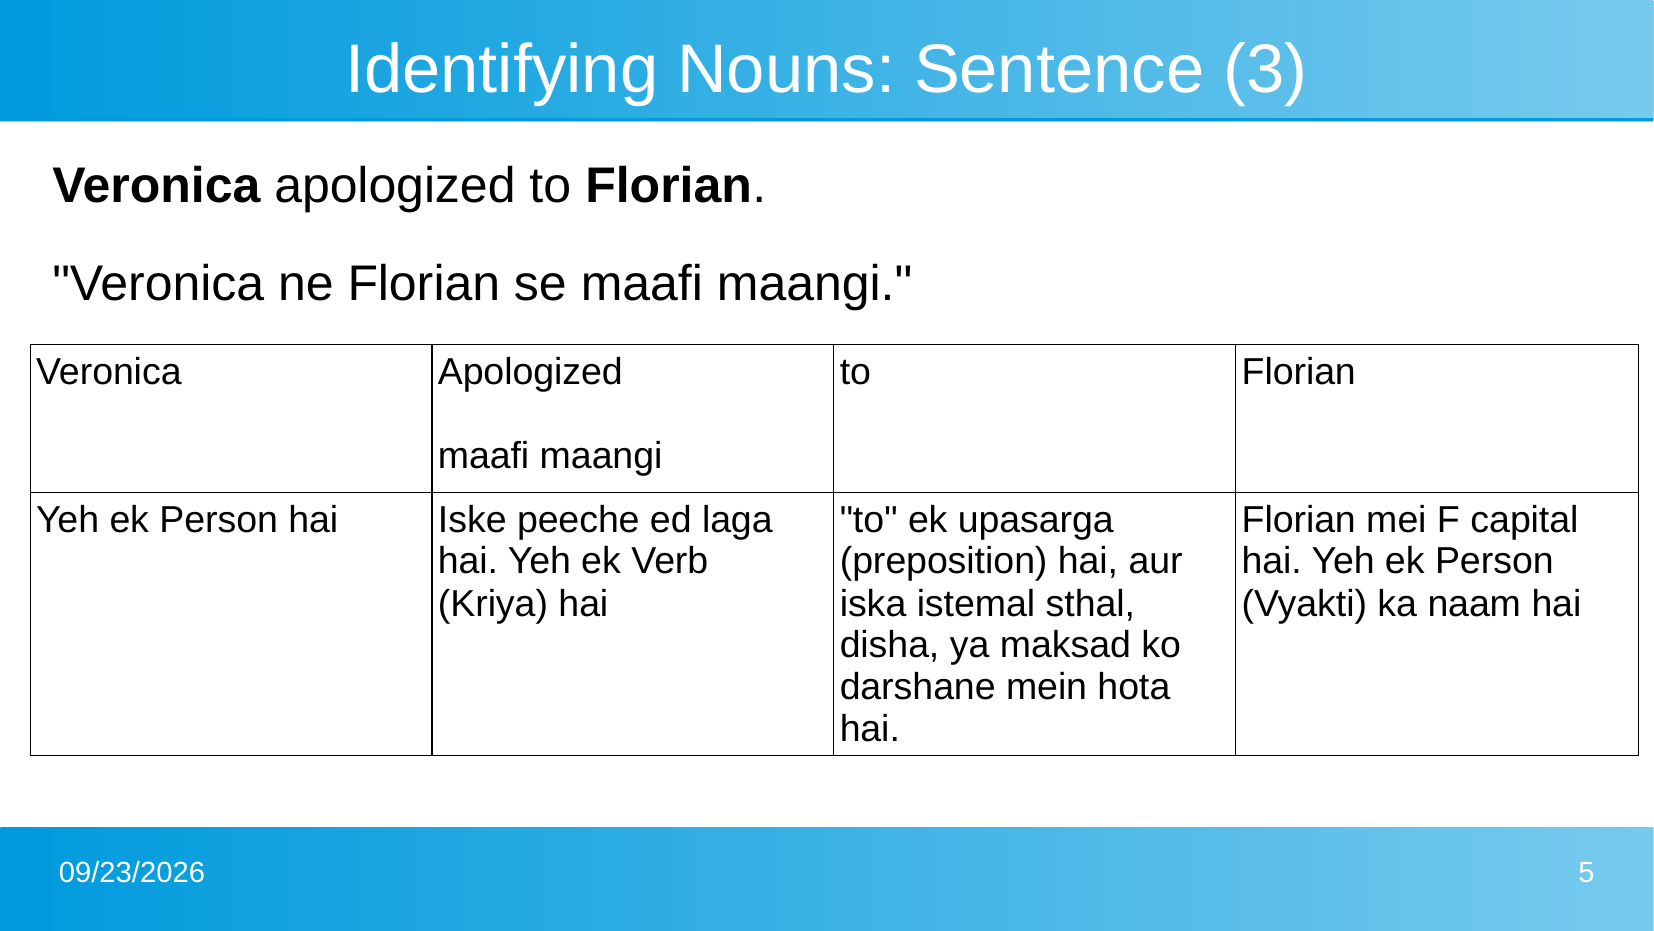

# Identifying Nouns: Sentence (3)
Veronica apologized to Florian.
"Veronica ne Florian se maafi maangi."
| Veronica | Apologized maafi maangi | to | Florian |
| --- | --- | --- | --- |
| Yeh ek Person hai | Iske peeche ed laga hai. Yeh ek Verb (Kriya) hai | "to" ek upasarga (preposition) hai, aur iska istemal sthal, disha, ya maksad ko darshane mein hota hai. | Florian mei F capital hai. Yeh ek Person (Vyakti) ka naam hai |
5